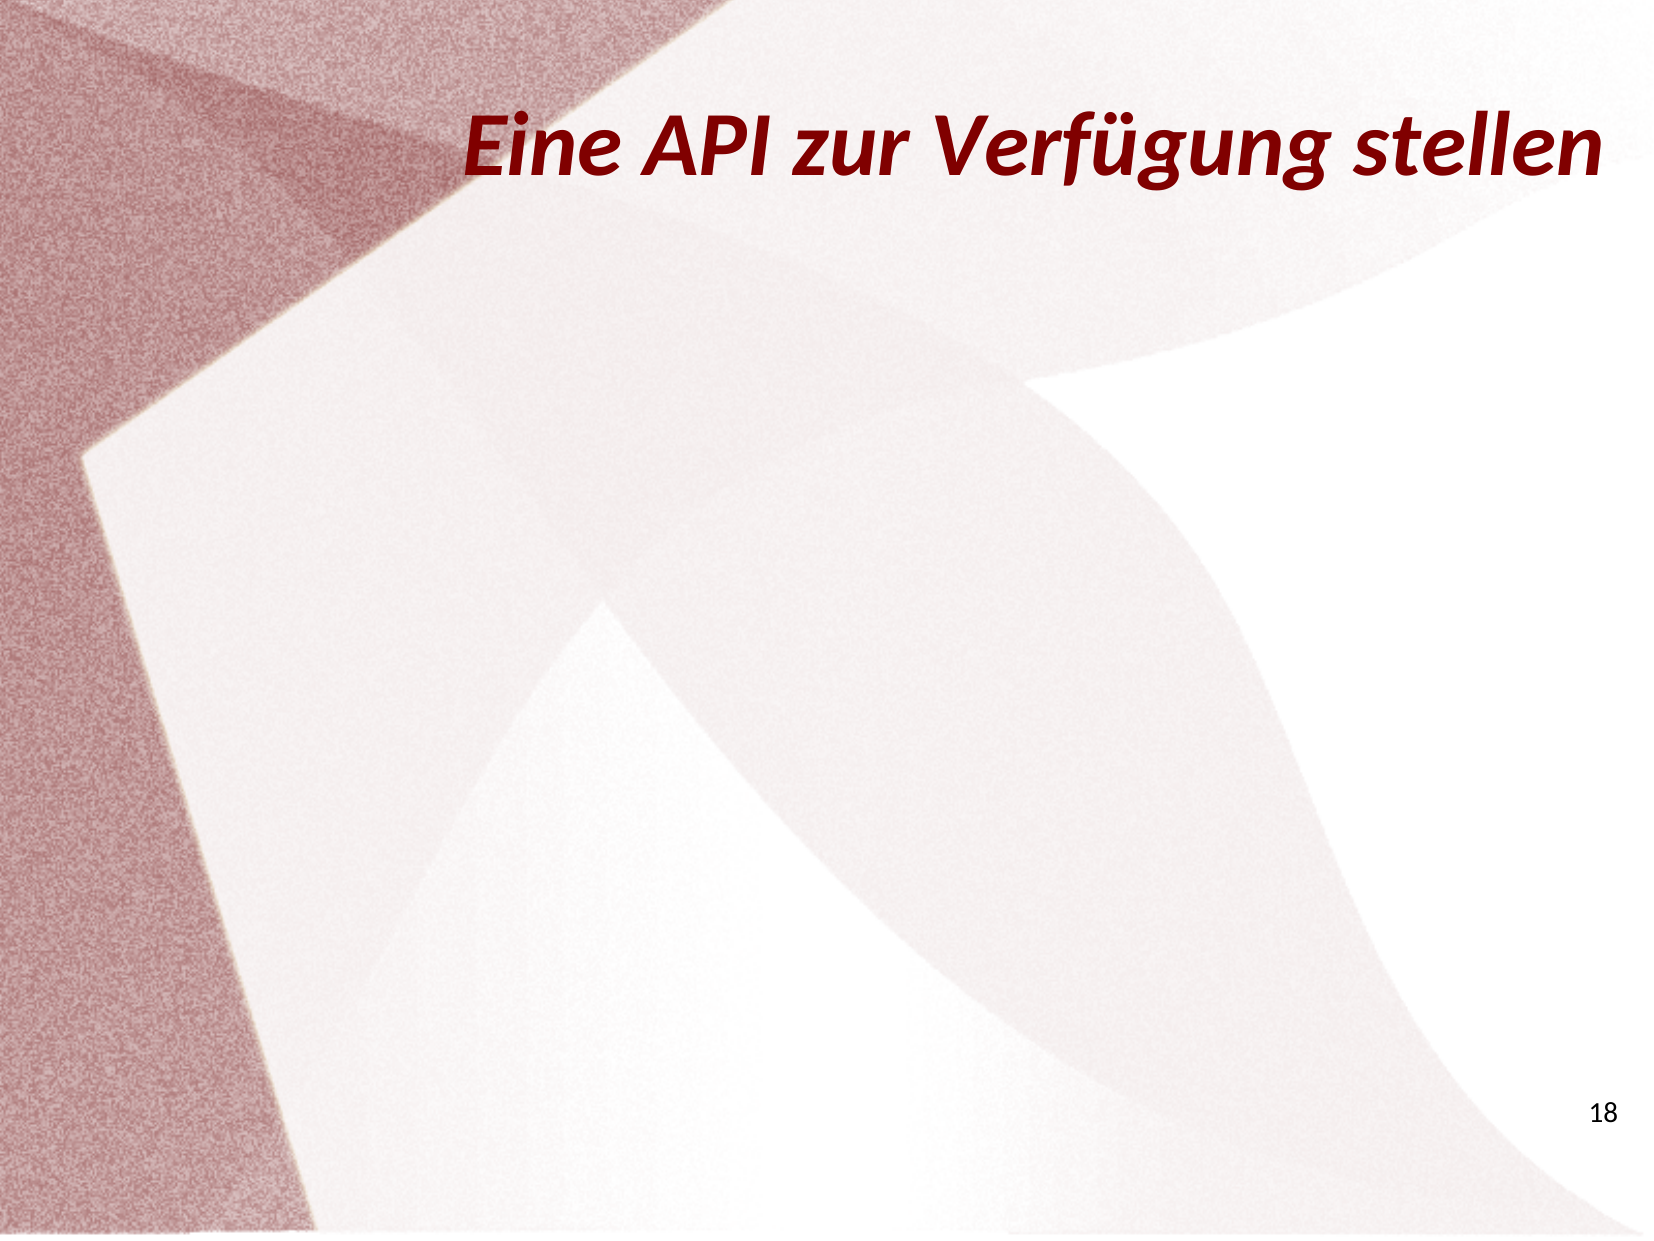

# Eine API zur Verfügung stellen
18